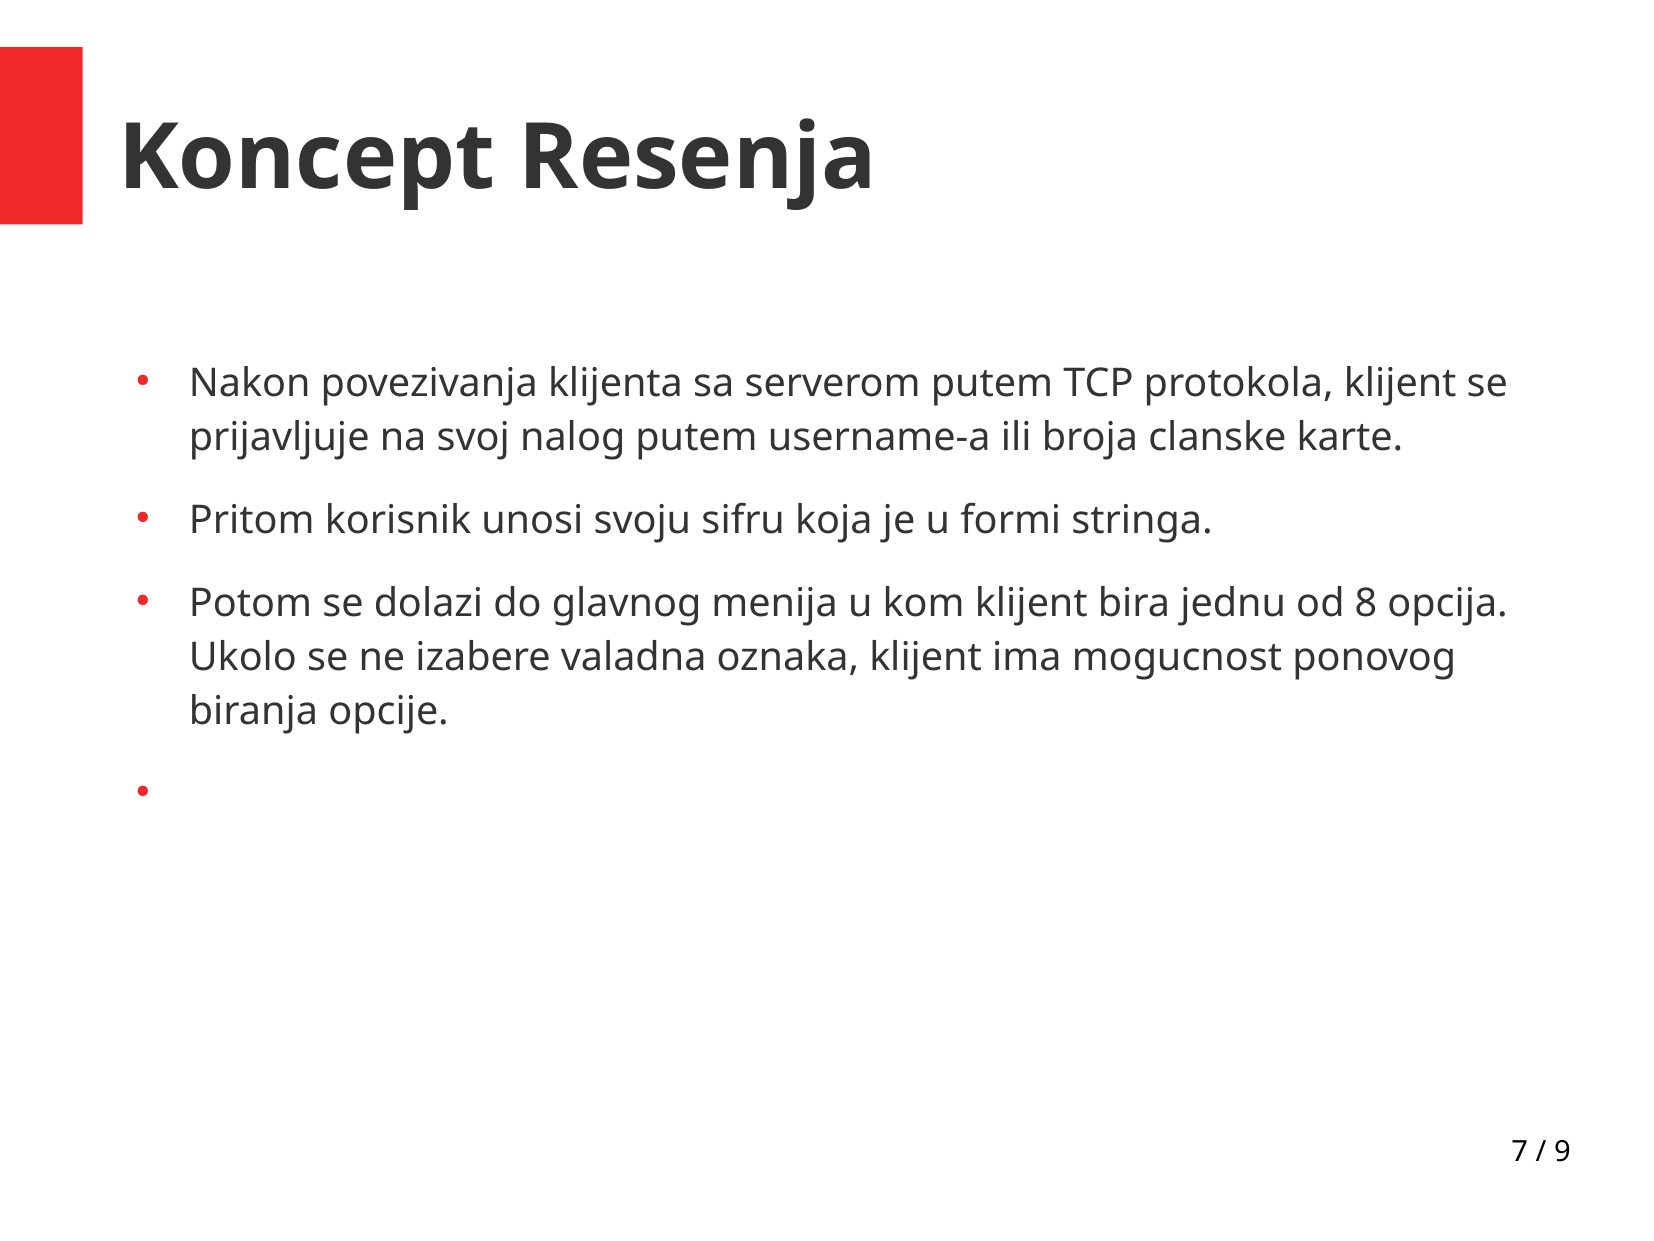

# Koncept Resenja
Nakon povezivanja klijenta sa serverom putem TCP protokola, klijent se prijavljuje na svoj nalog putem username-a ili broja clanske karte.
Pritom korisnik unosi svoju sifru koja je u formi stringa.
Potom se dolazi do glavnog menija u kom klijent bira jednu od 8 opcija. Ukolo se ne izabere valadna oznaka, klijent ima mogucnost ponovog biranja opcije.
7